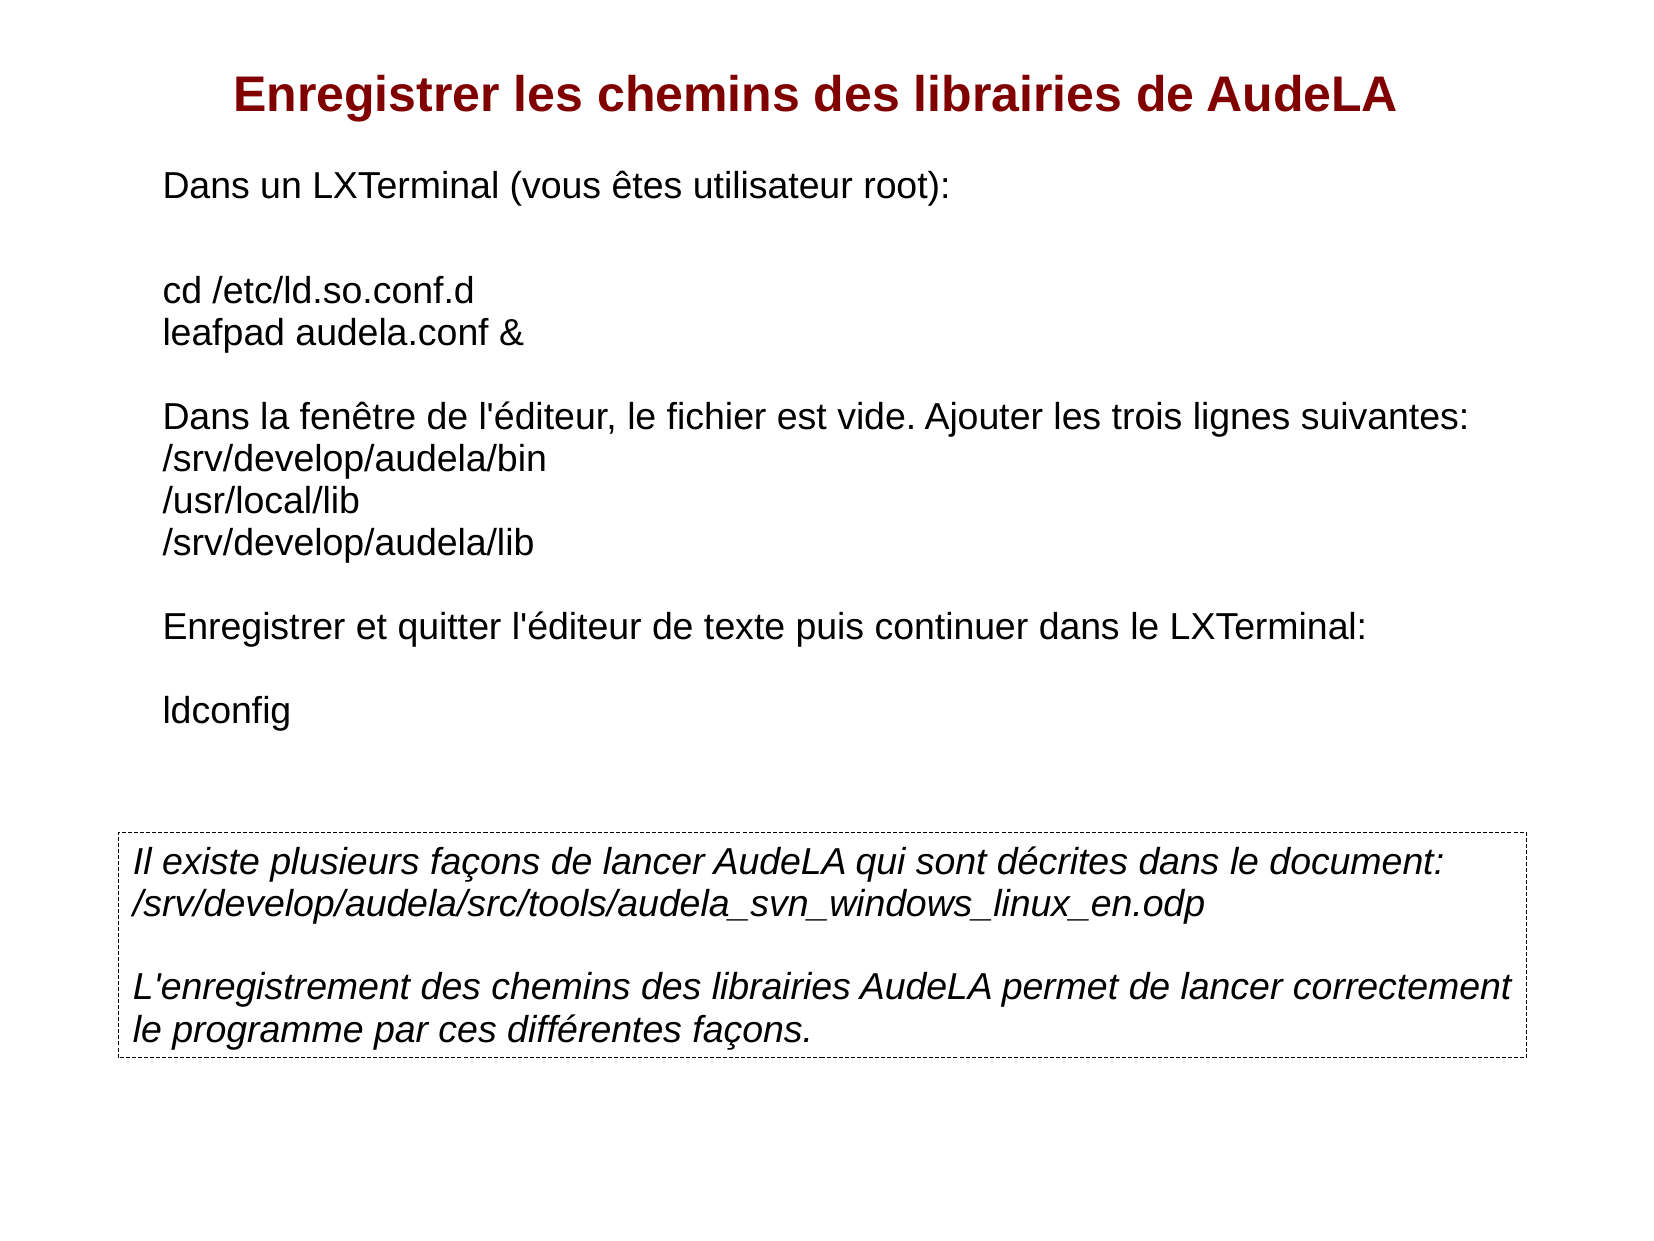

Enregistrer les chemins des librairies de AudeLA
Dans un LXTerminal (vous êtes utilisateur root):
cd /etc/ld.so.conf.d
leafpad audela.conf &
Dans la fenêtre de l'éditeur, le fichier est vide. Ajouter les trois lignes suivantes:
/srv/develop/audela/bin
/usr/local/lib
/srv/develop/audela/lib
Enregistrer et quitter l'éditeur de texte puis continuer dans le LXTerminal:
ldconfig
Il existe plusieurs façons de lancer AudeLA qui sont décrites dans le document:
/srv/develop/audela/src/tools/audela_svn_windows_linux_en.odp
L'enregistrement des chemins des librairies AudeLA permet de lancer correctement
le programme par ces différentes façons.